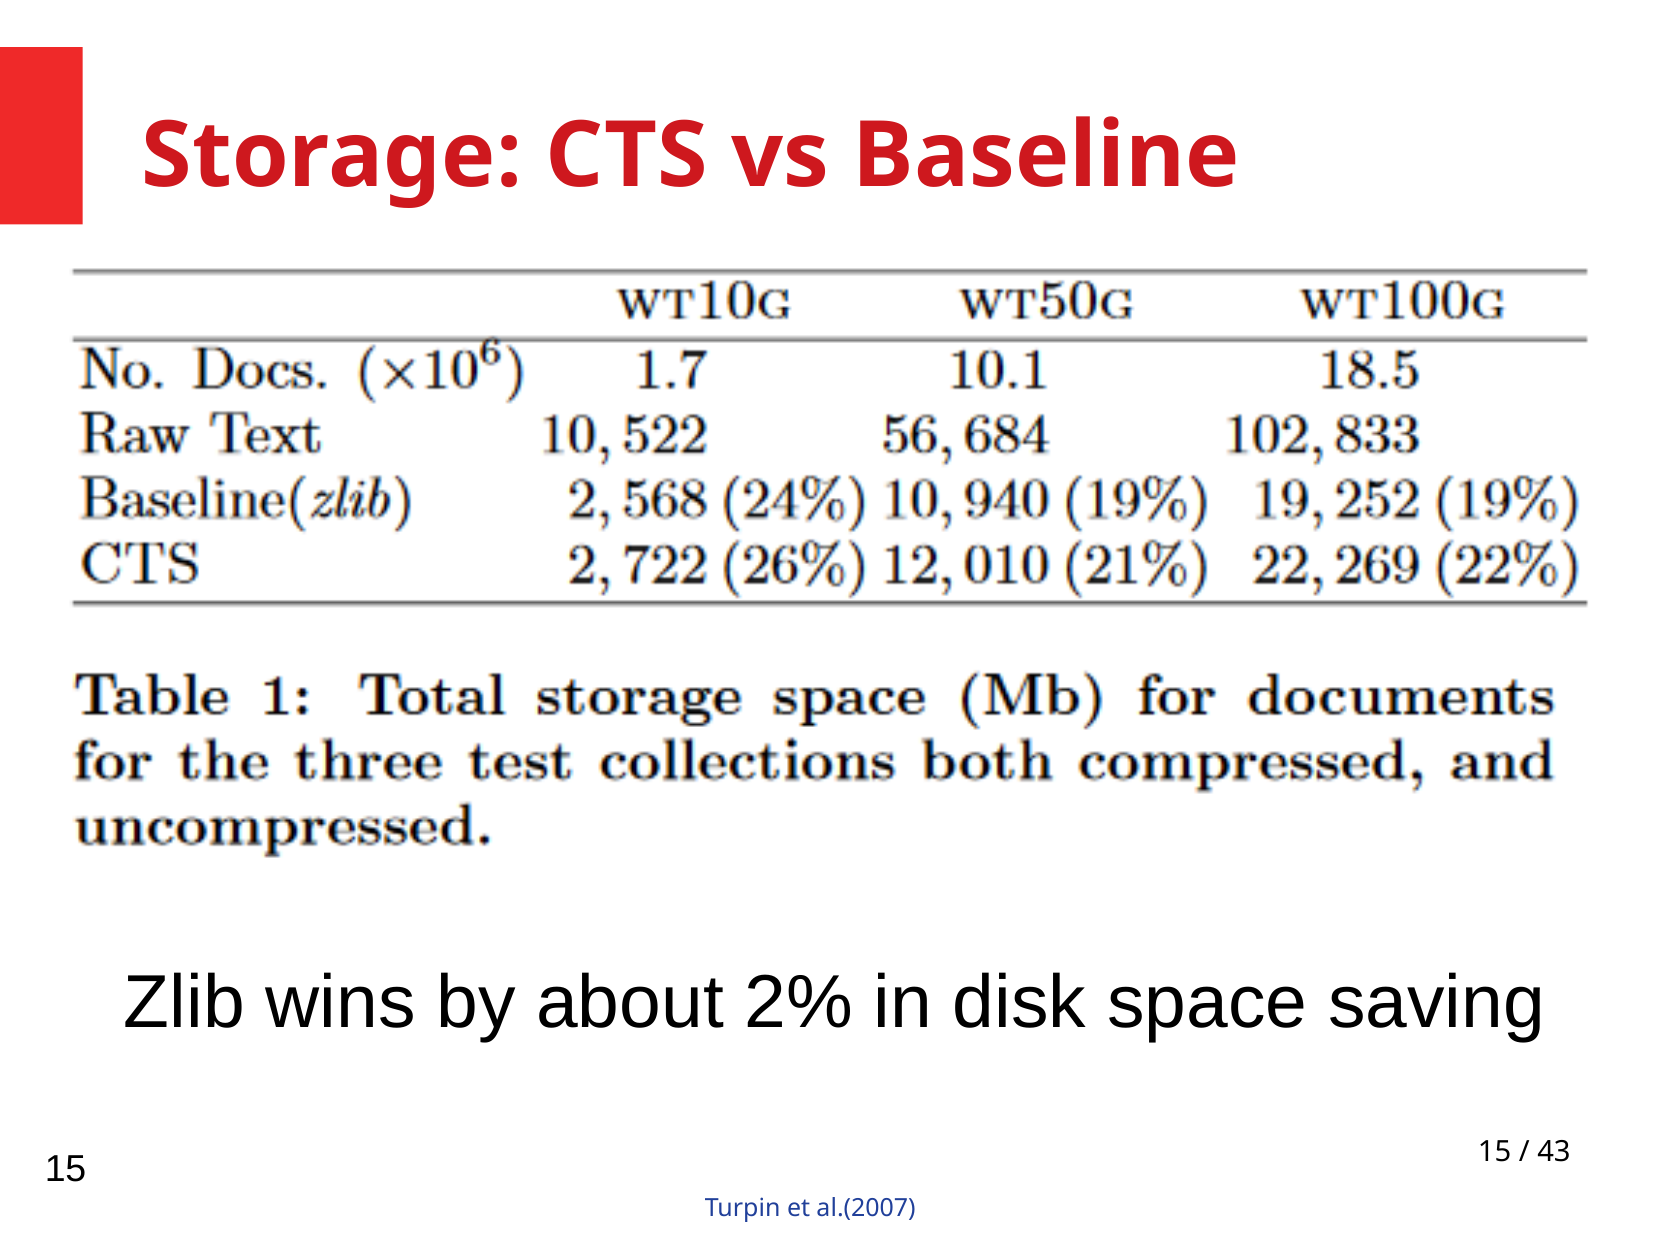

# Storage: CTS vs Baseline
Zlib wins by about 2% in disk space saving
15
15
Turpin et al.(2007)